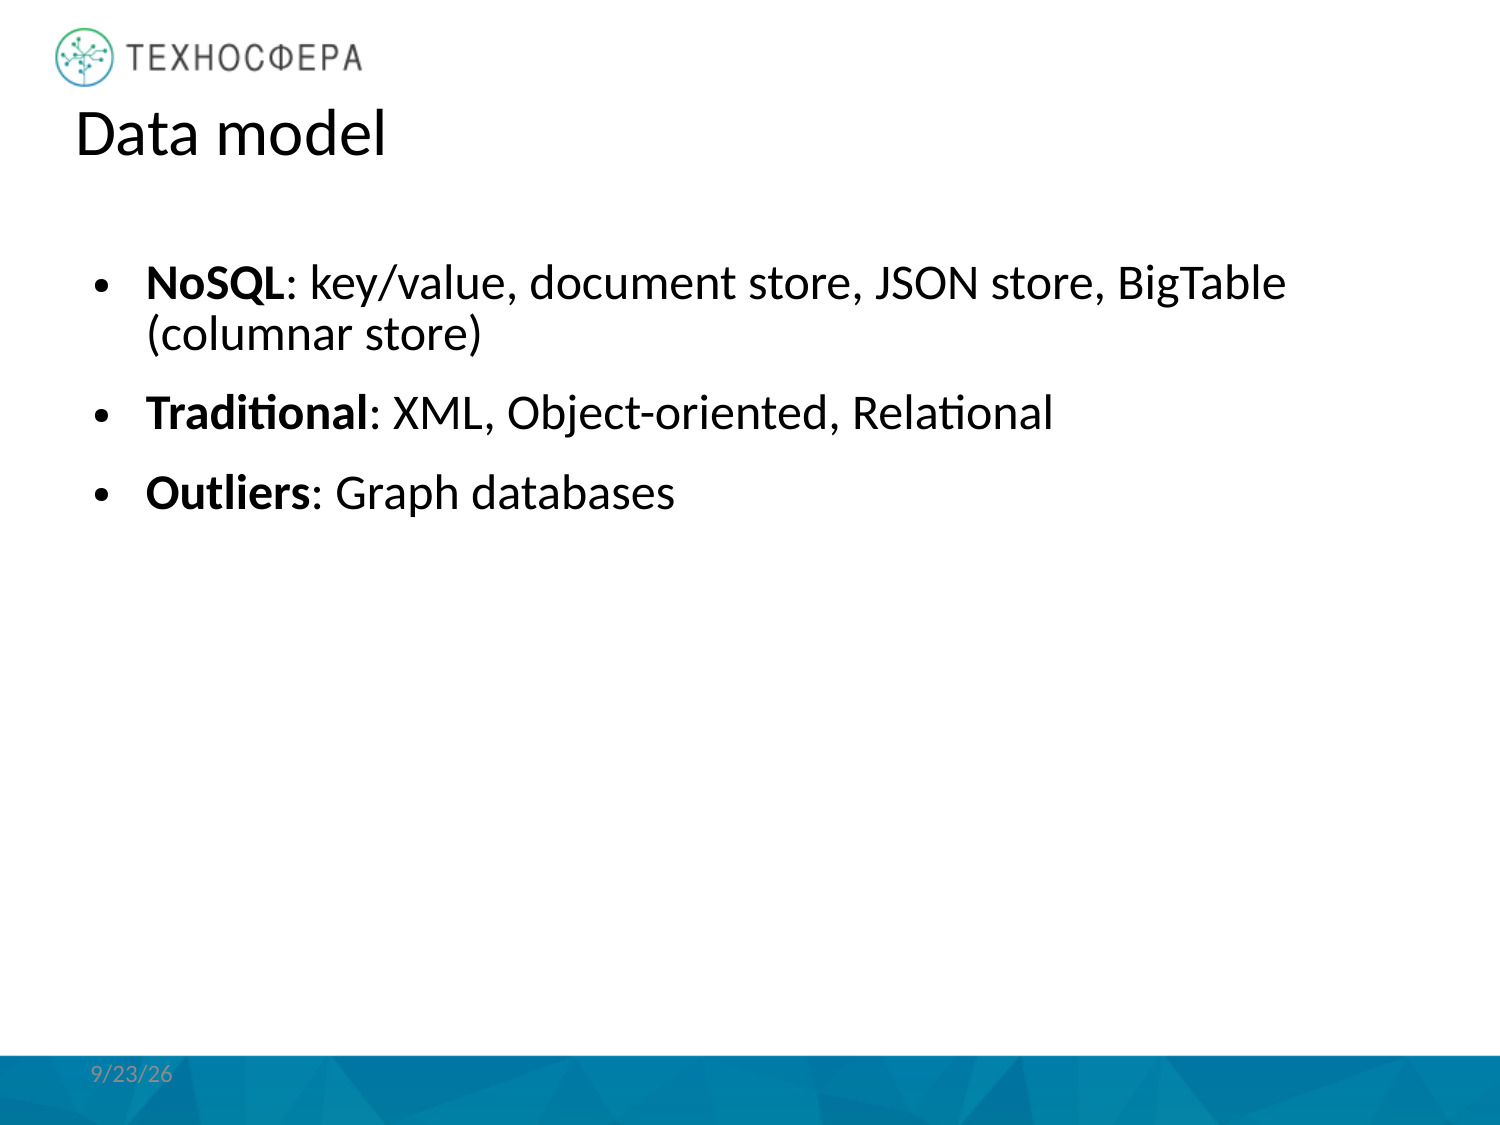

# Data model
NoSQL: key/value, document store, JSON store, BigTable (columnar store)
Traditional: XML, Object-oriented, Relational
Outliers: Graph databases